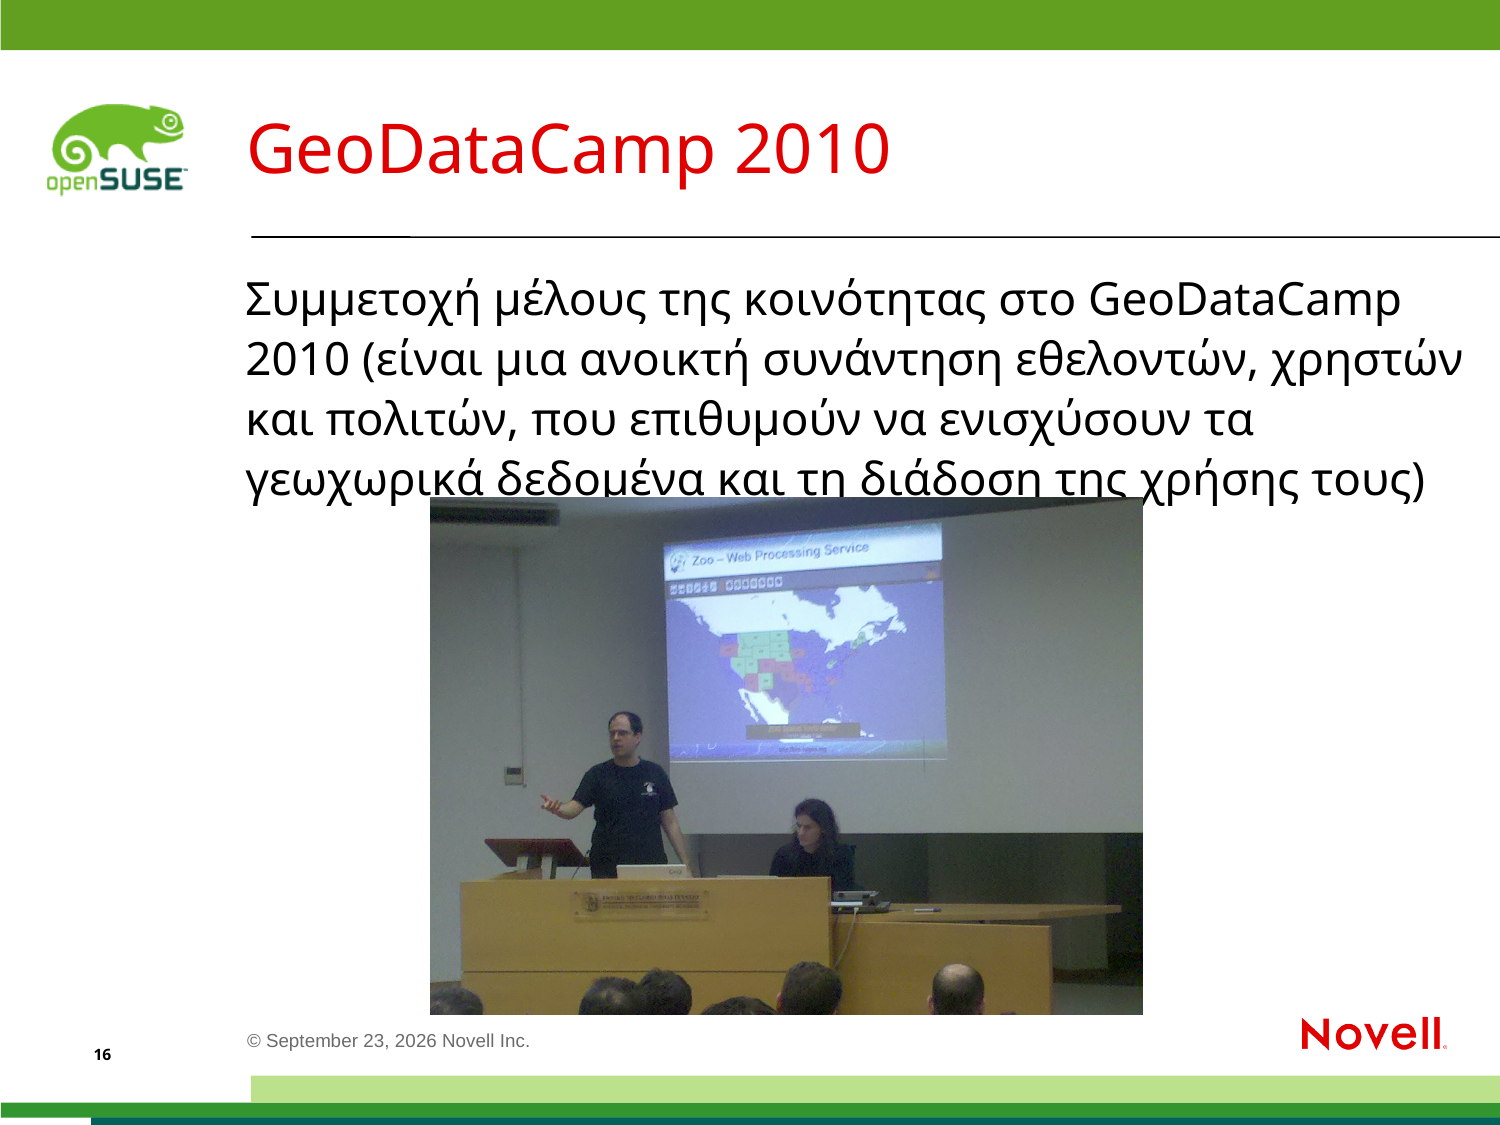

# GeoDataCamp 2010
Συμμετοχή μέλους της κοινότητας στο GeoDataCamp 2010 (είναι μια ανοικτή συνάντηση εθελοντών, χρηστών και πολιτών, που επιθυμούν να ενισχύσουν τα γεωχωρικά δεδομένα και τη διάδοση της χρήσης τους)